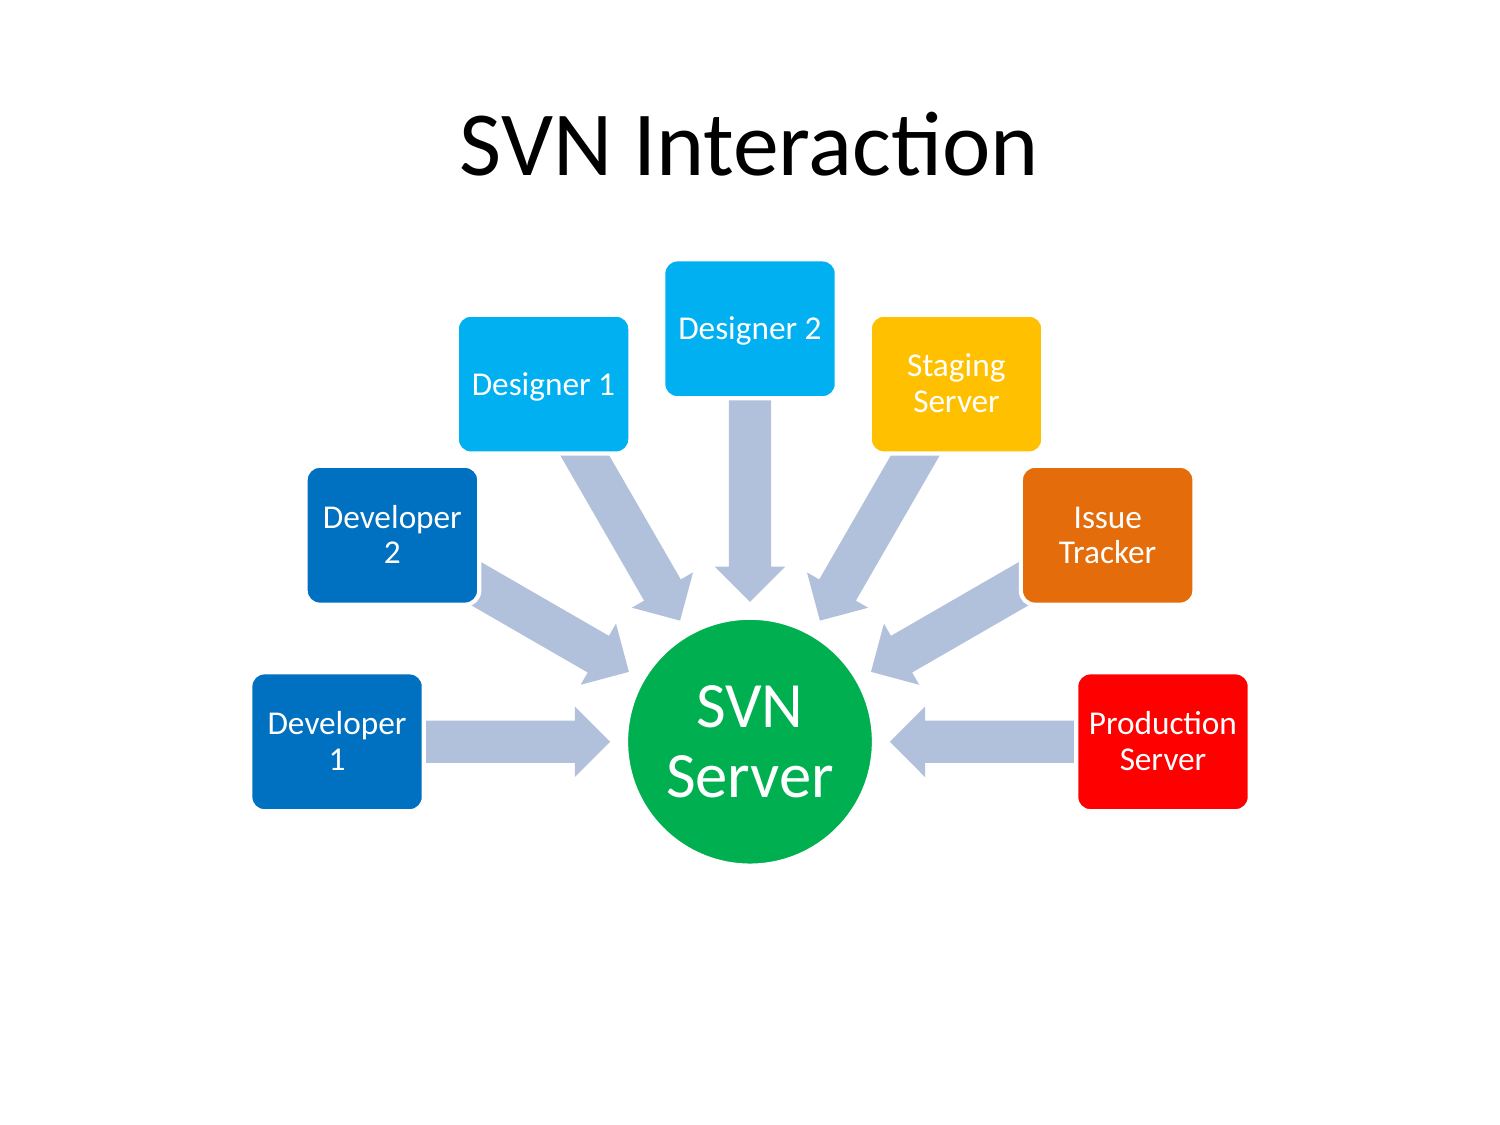

# SVN Interaction
Designer 2
Designer 1
Staging Server
Developer 2
Issue Tracker
SVN Server
Developer 1
Production Server